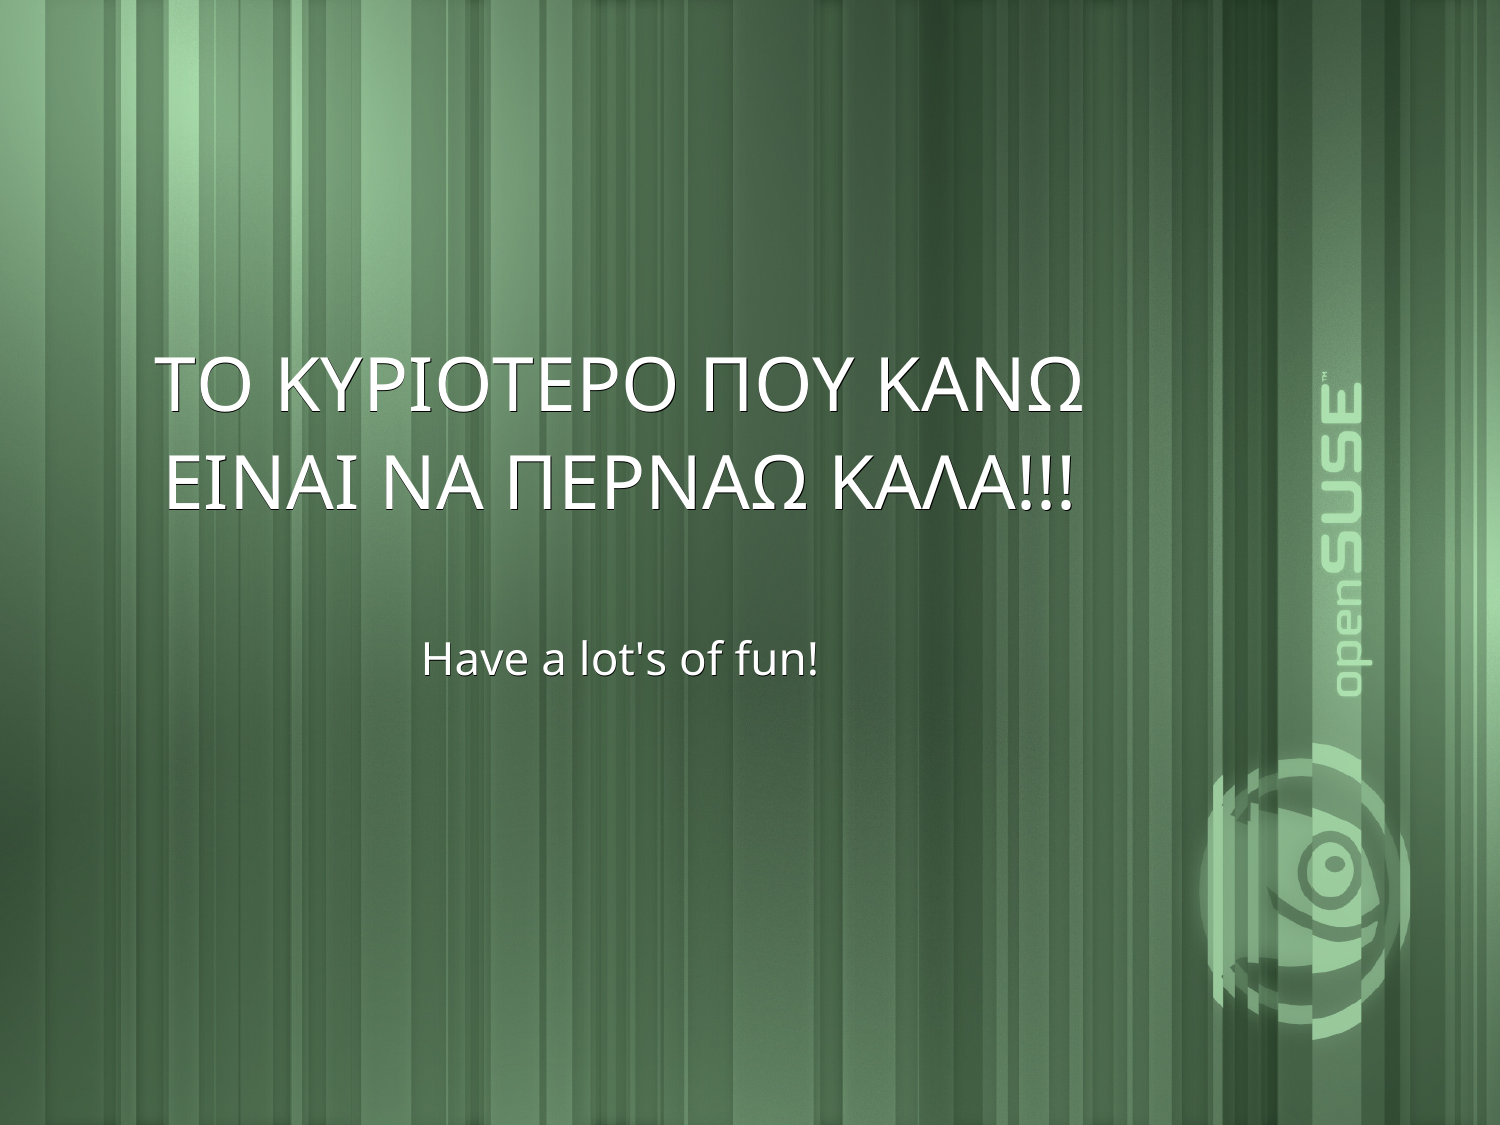

# ΤΟ ΚΥΡΙΟΤΕΡΟ ΠΟΥ ΚΑΝΩ ΕΙΝΑΙ ΝΑ ΠΕΡΝΑΩ ΚΑΛΑ!!! Have a lot's of fun!